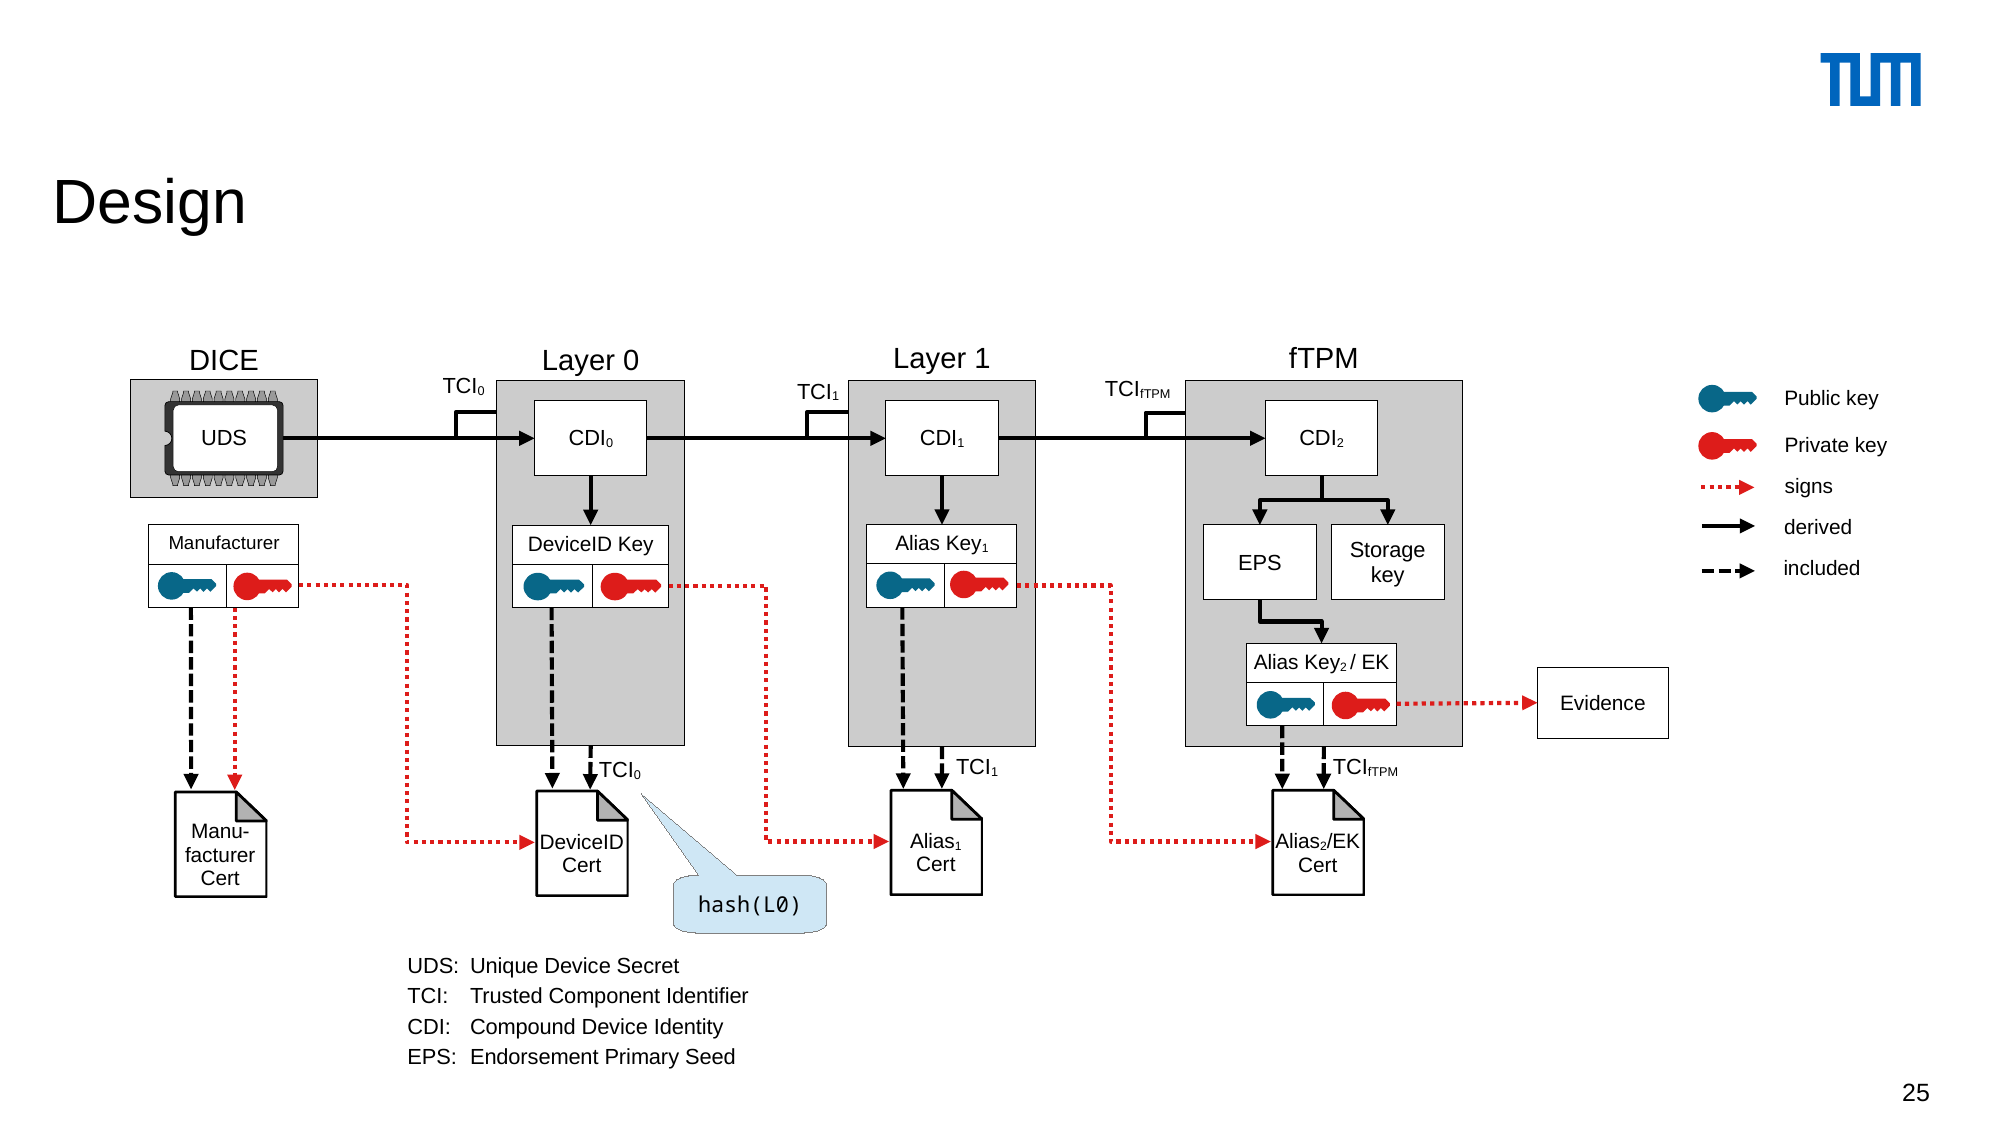

# Design
Layer 1
fTPM
DICE
Layer 0
TCI0
TCIfTPM
TCI1
Public key
UDS
CDI0
CDI1
CDI2
Private key
signs
derived
Alias Key1
EPS
Storage
key
Manufacturer
DeviceID Key
included
Alias Key2 / EK
Evidence
TCIfTPM
TCI1
TCI0
Alias1
Cert
Alias2/EK
Cert
DeviceID
Cert
Manu-
facturer
Cert
hash(L0)
| UDS: | Unique Device Secret |
| --- | --- |
| TCI: | Trusted Component Identifier |
| CDI: | Compound Device Identity |
| EPS: | Endorsement Primary Seed |
25